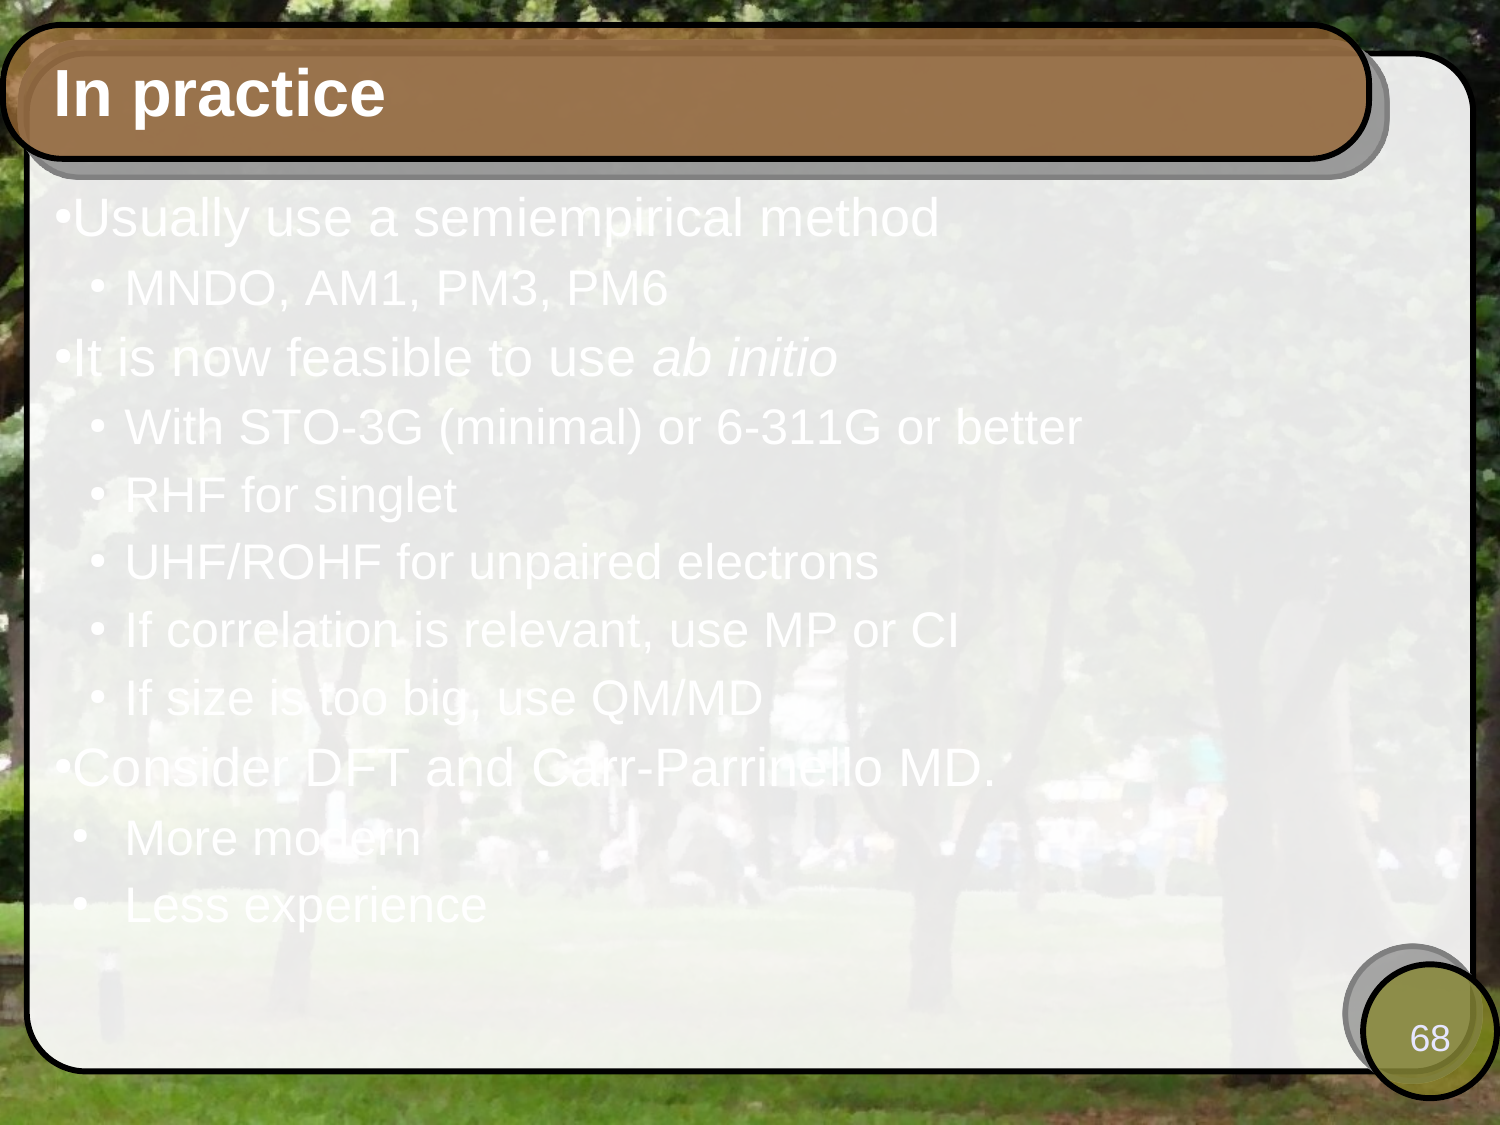

# In practice
Usually use a semiempirical method
MNDO, AM1, PM3, PM6
It is now feasible to use ab initio
With STO-3G (minimal) or 6-311G or better
RHF for singlet
UHF/ROHF for unpaired electrons
If correlation is relevant, use MP or CI
If size is too big, use QM/MD
Consider DFT and Carr-Parrinello MD.
More modern
Less experience
68